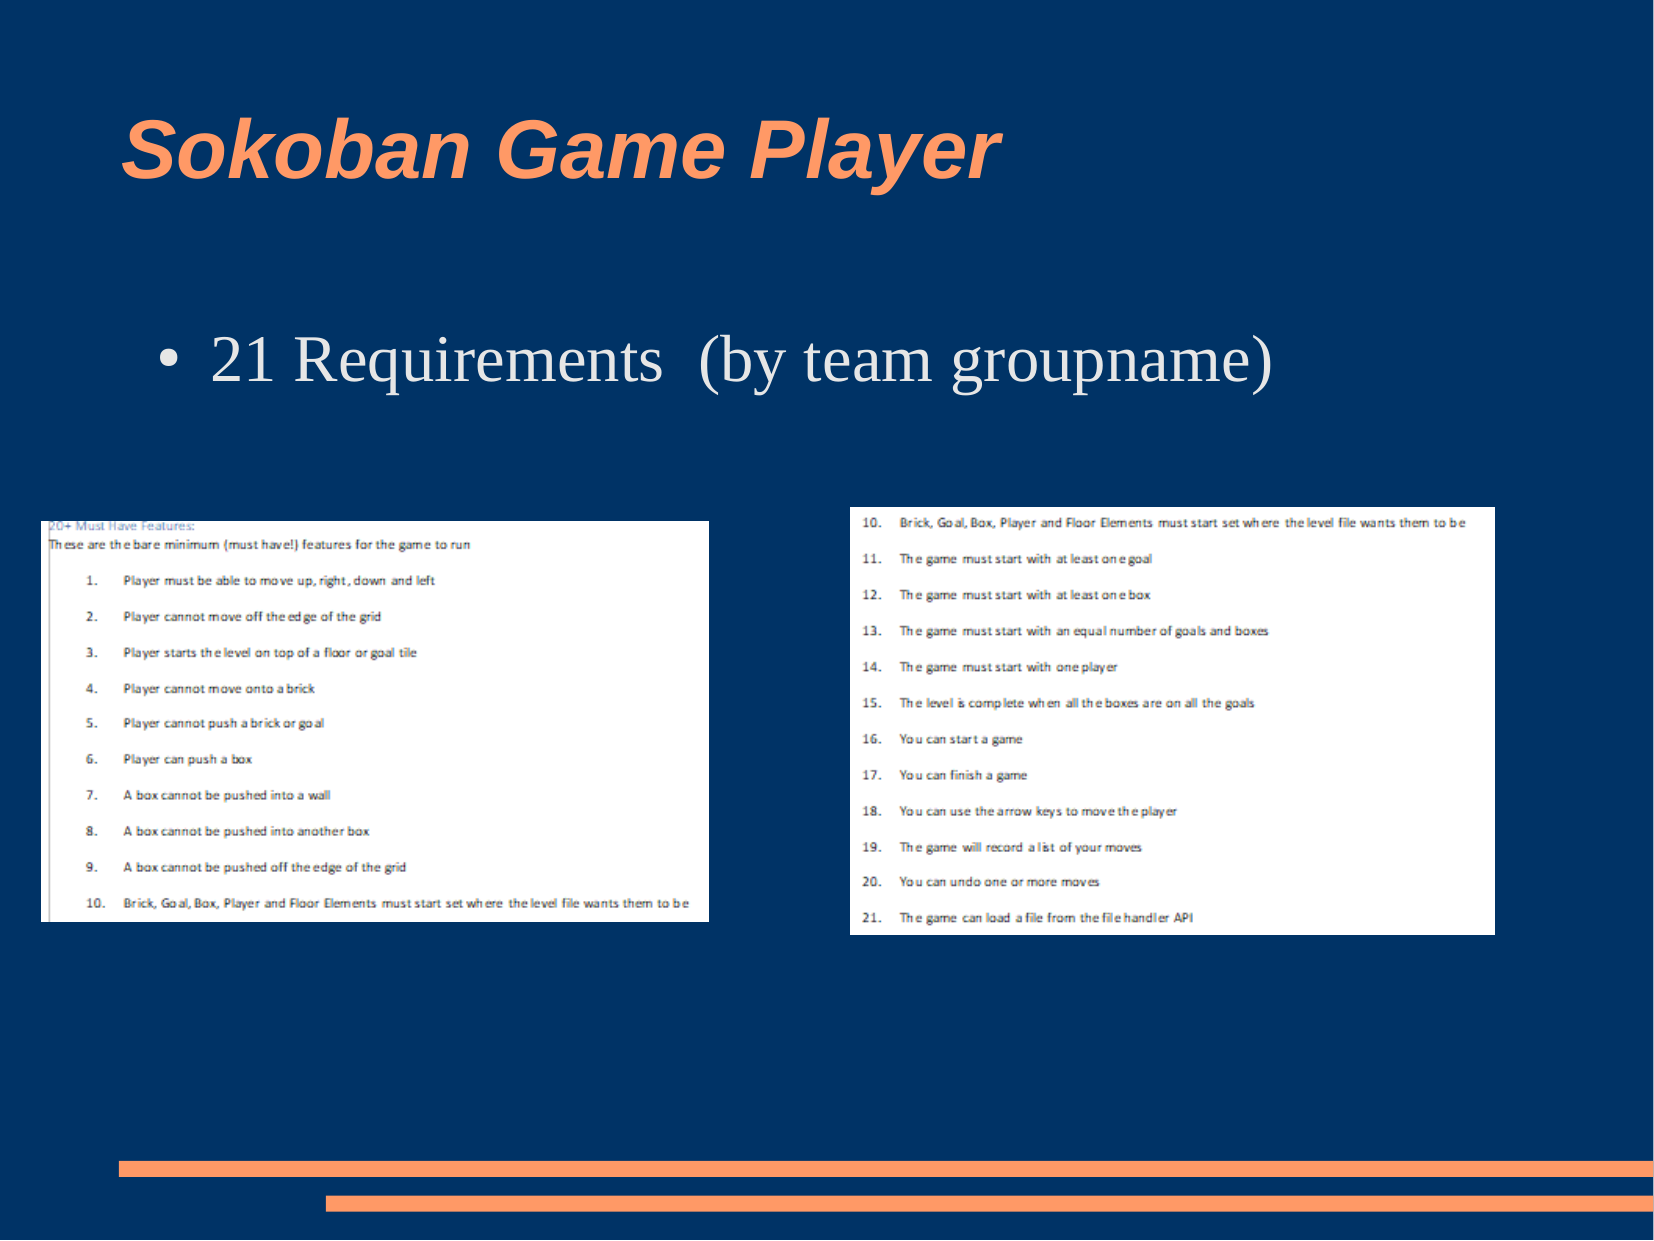

# Sokoban Game Player
21 Requirements (by team groupname)